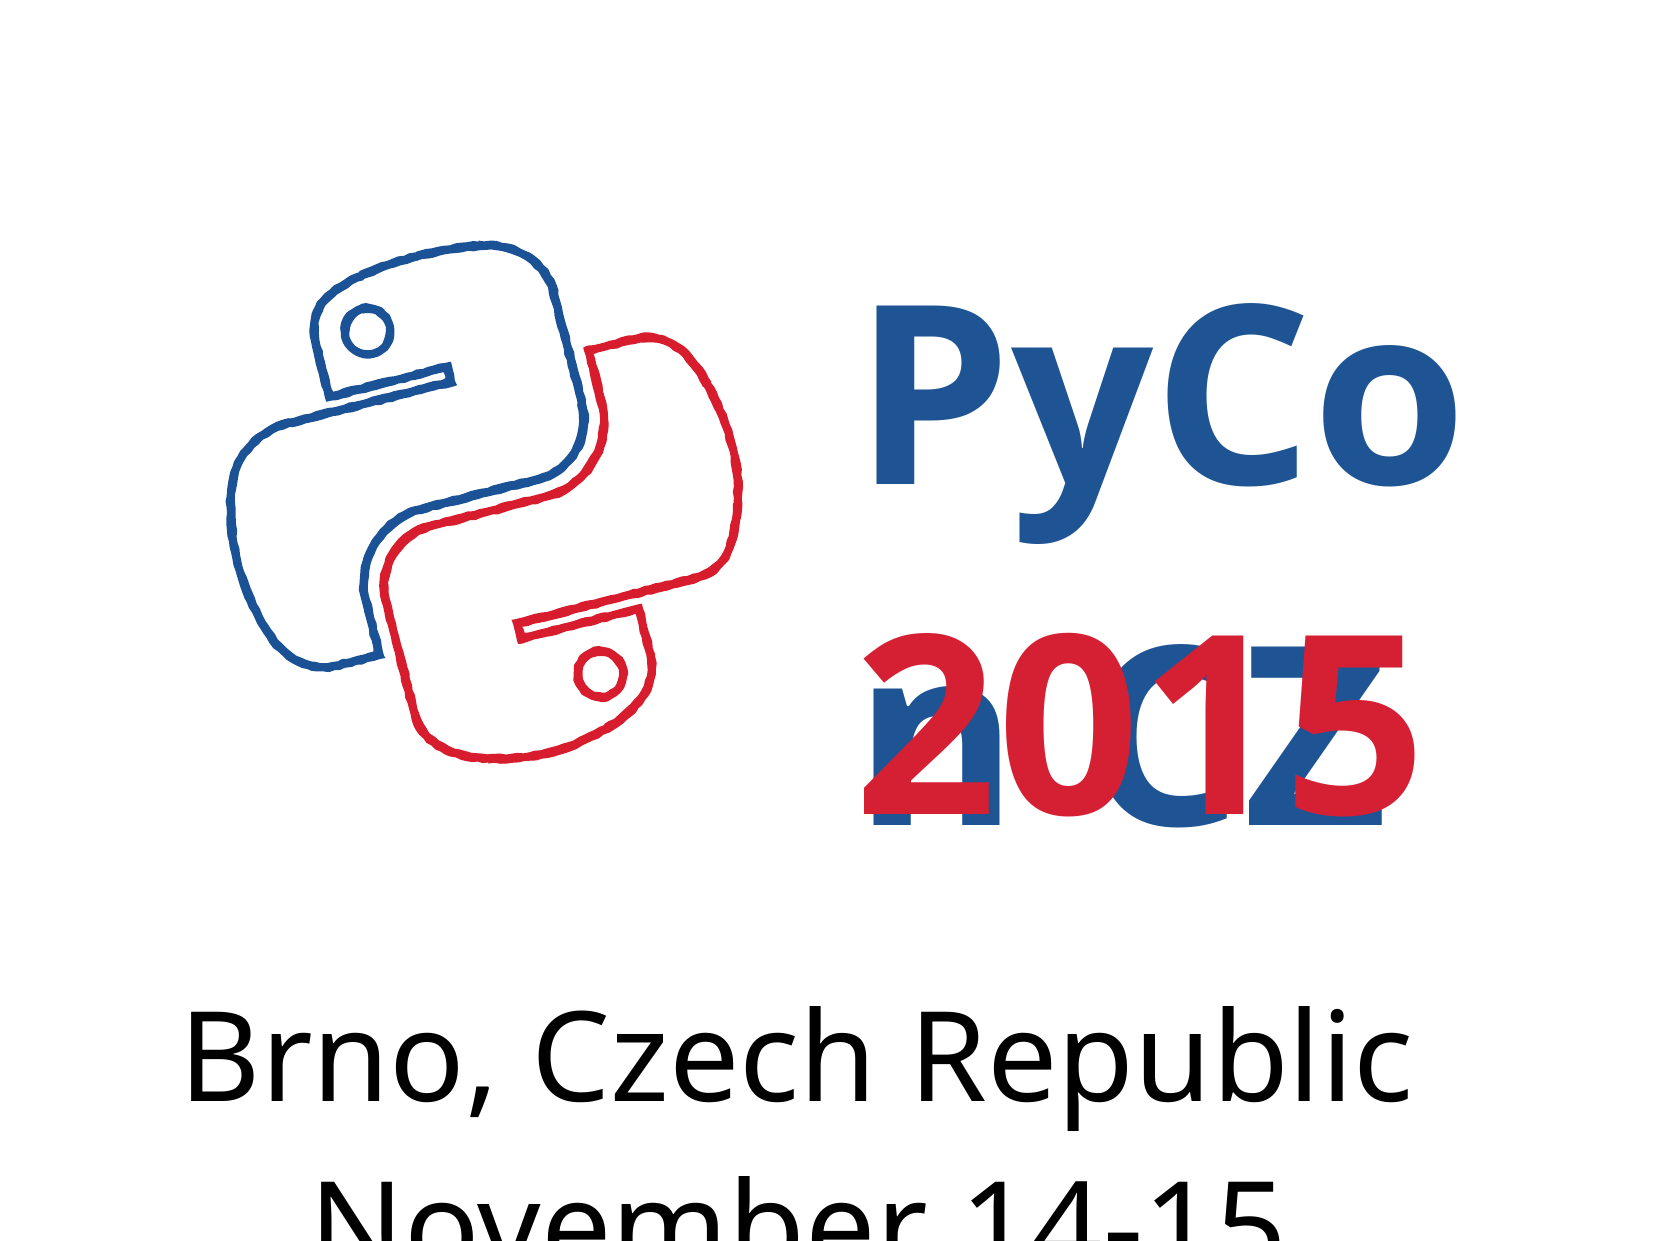

PyCon CZ
2015
Brno, Czech Republic November 14-15